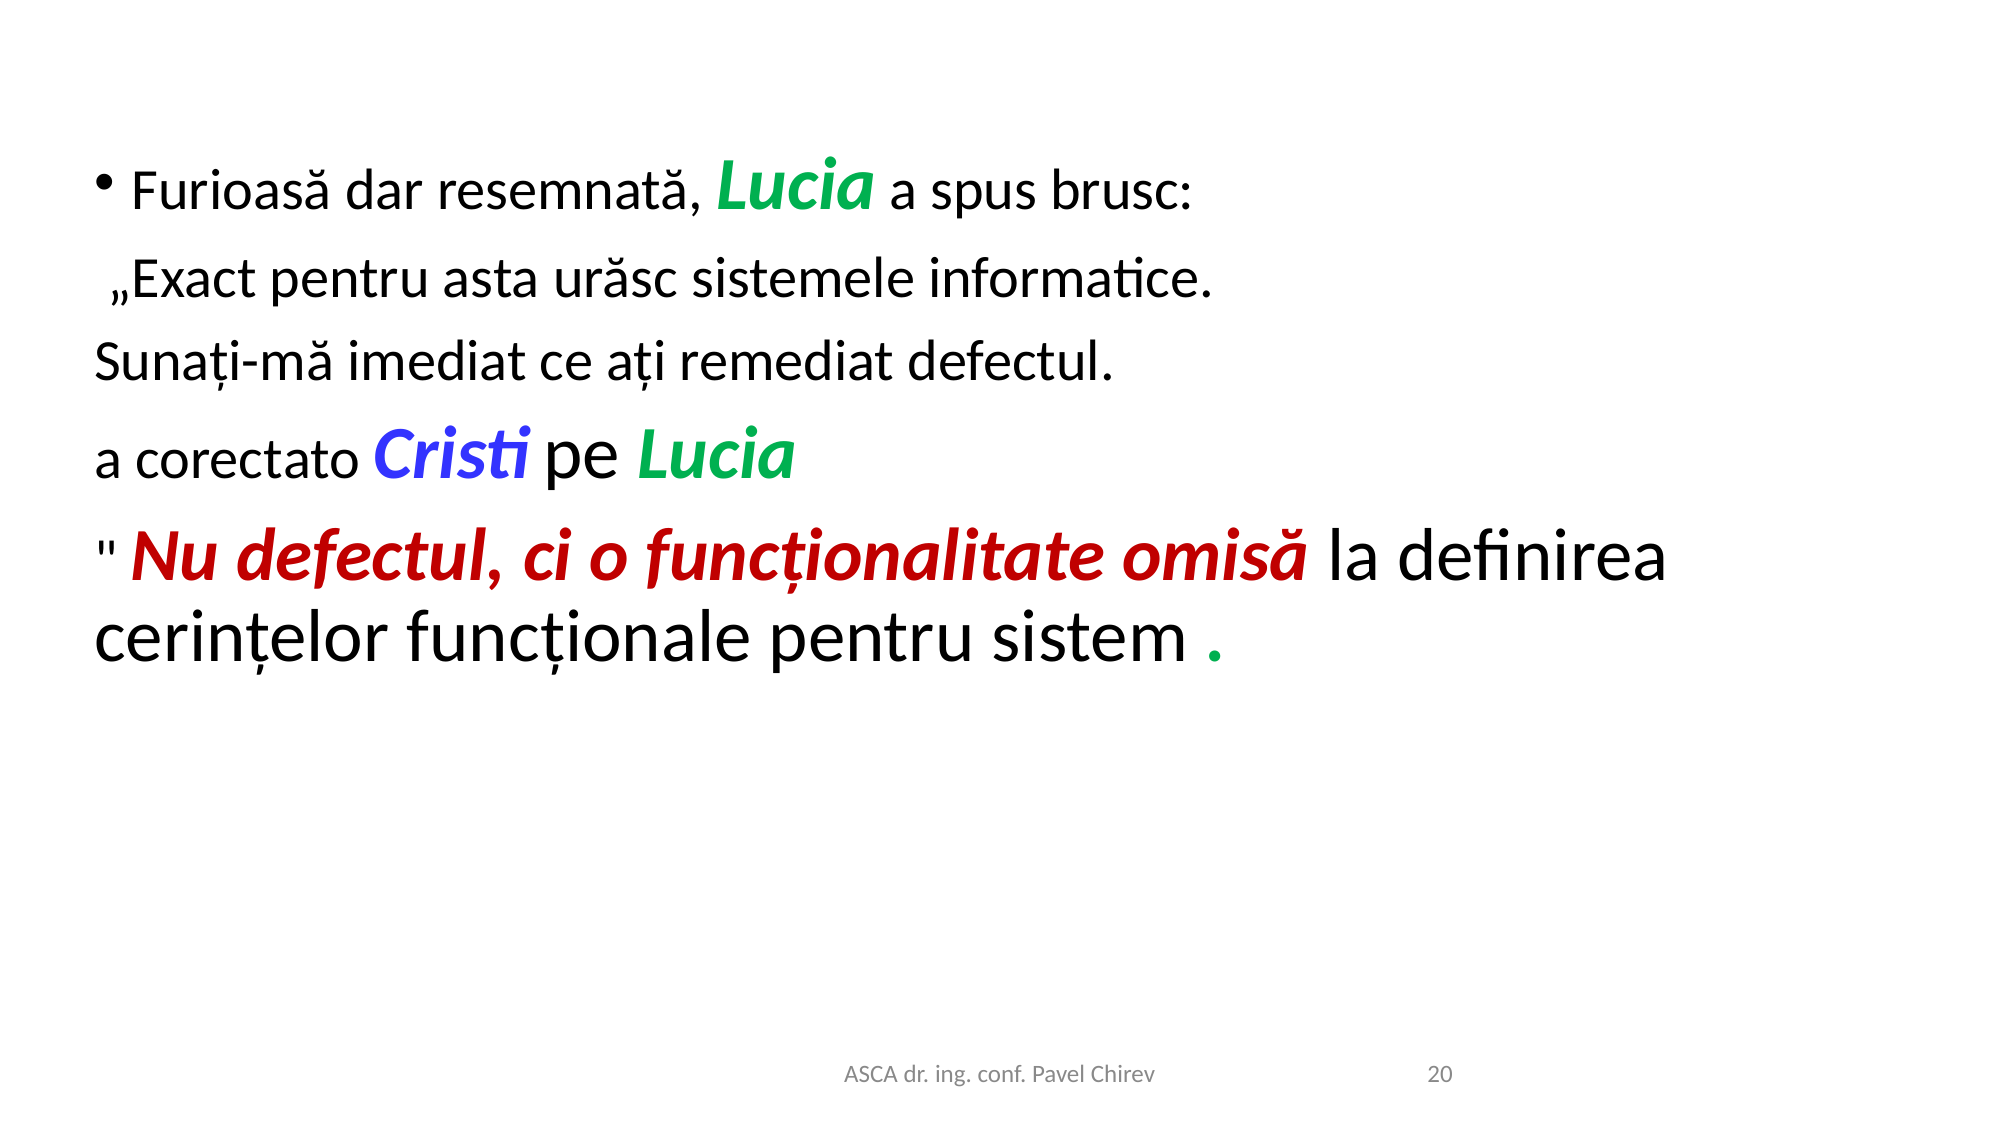

# Furioasă dar resemnată, Lucia a spus brusc:
 „Exact pentru asta urăsc sistemele informatice.
Sunați-mă imediat ce ați remediat defectul.
a corectato Cristi pe Lucia
" Nu defectul, ci o funcționalitate omisă la definirea cerințelor funcționale pentru sistem .
ASCA dr. ing. conf. Pavel Chirev
20